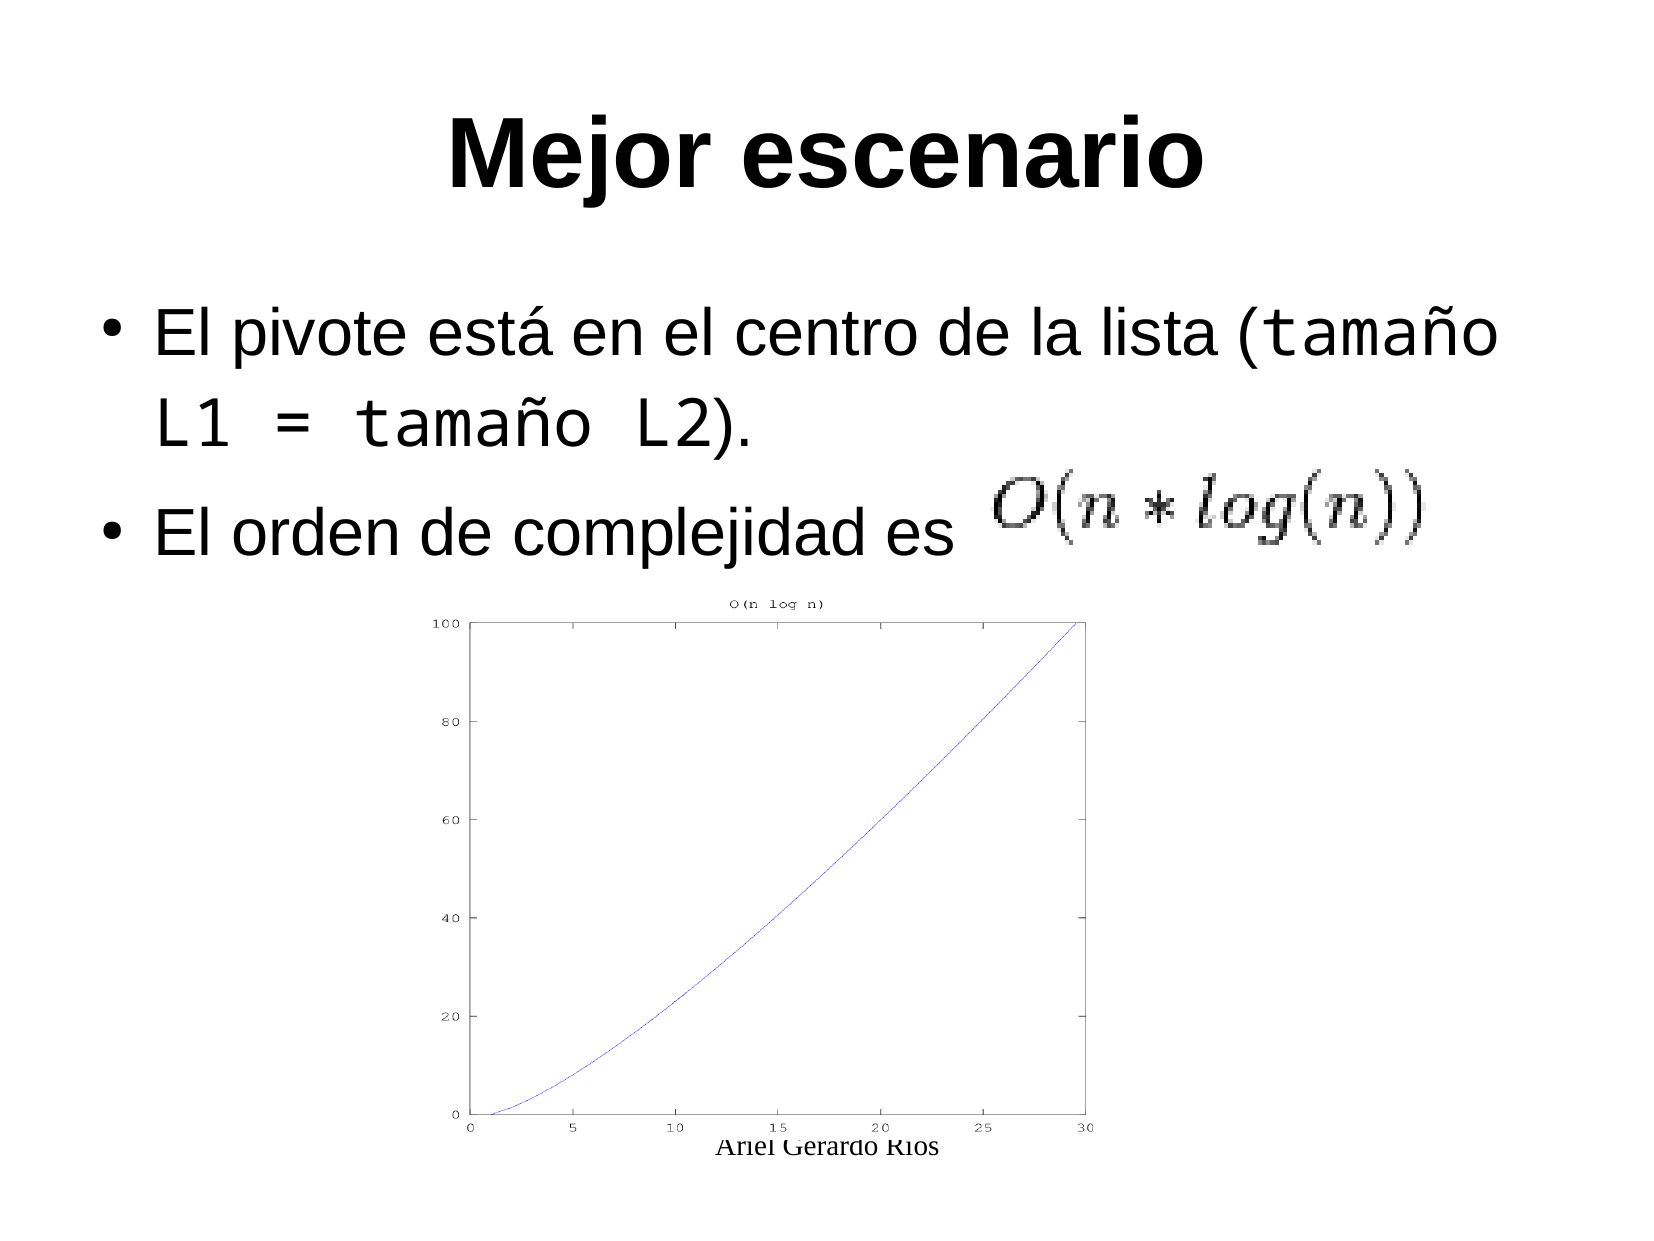

# Mejor escenario
El pivote está en el centro de la lista (tamaño L1 = tamaño L2).
El orden de complejidad es
Ariel Gerardo Ríos